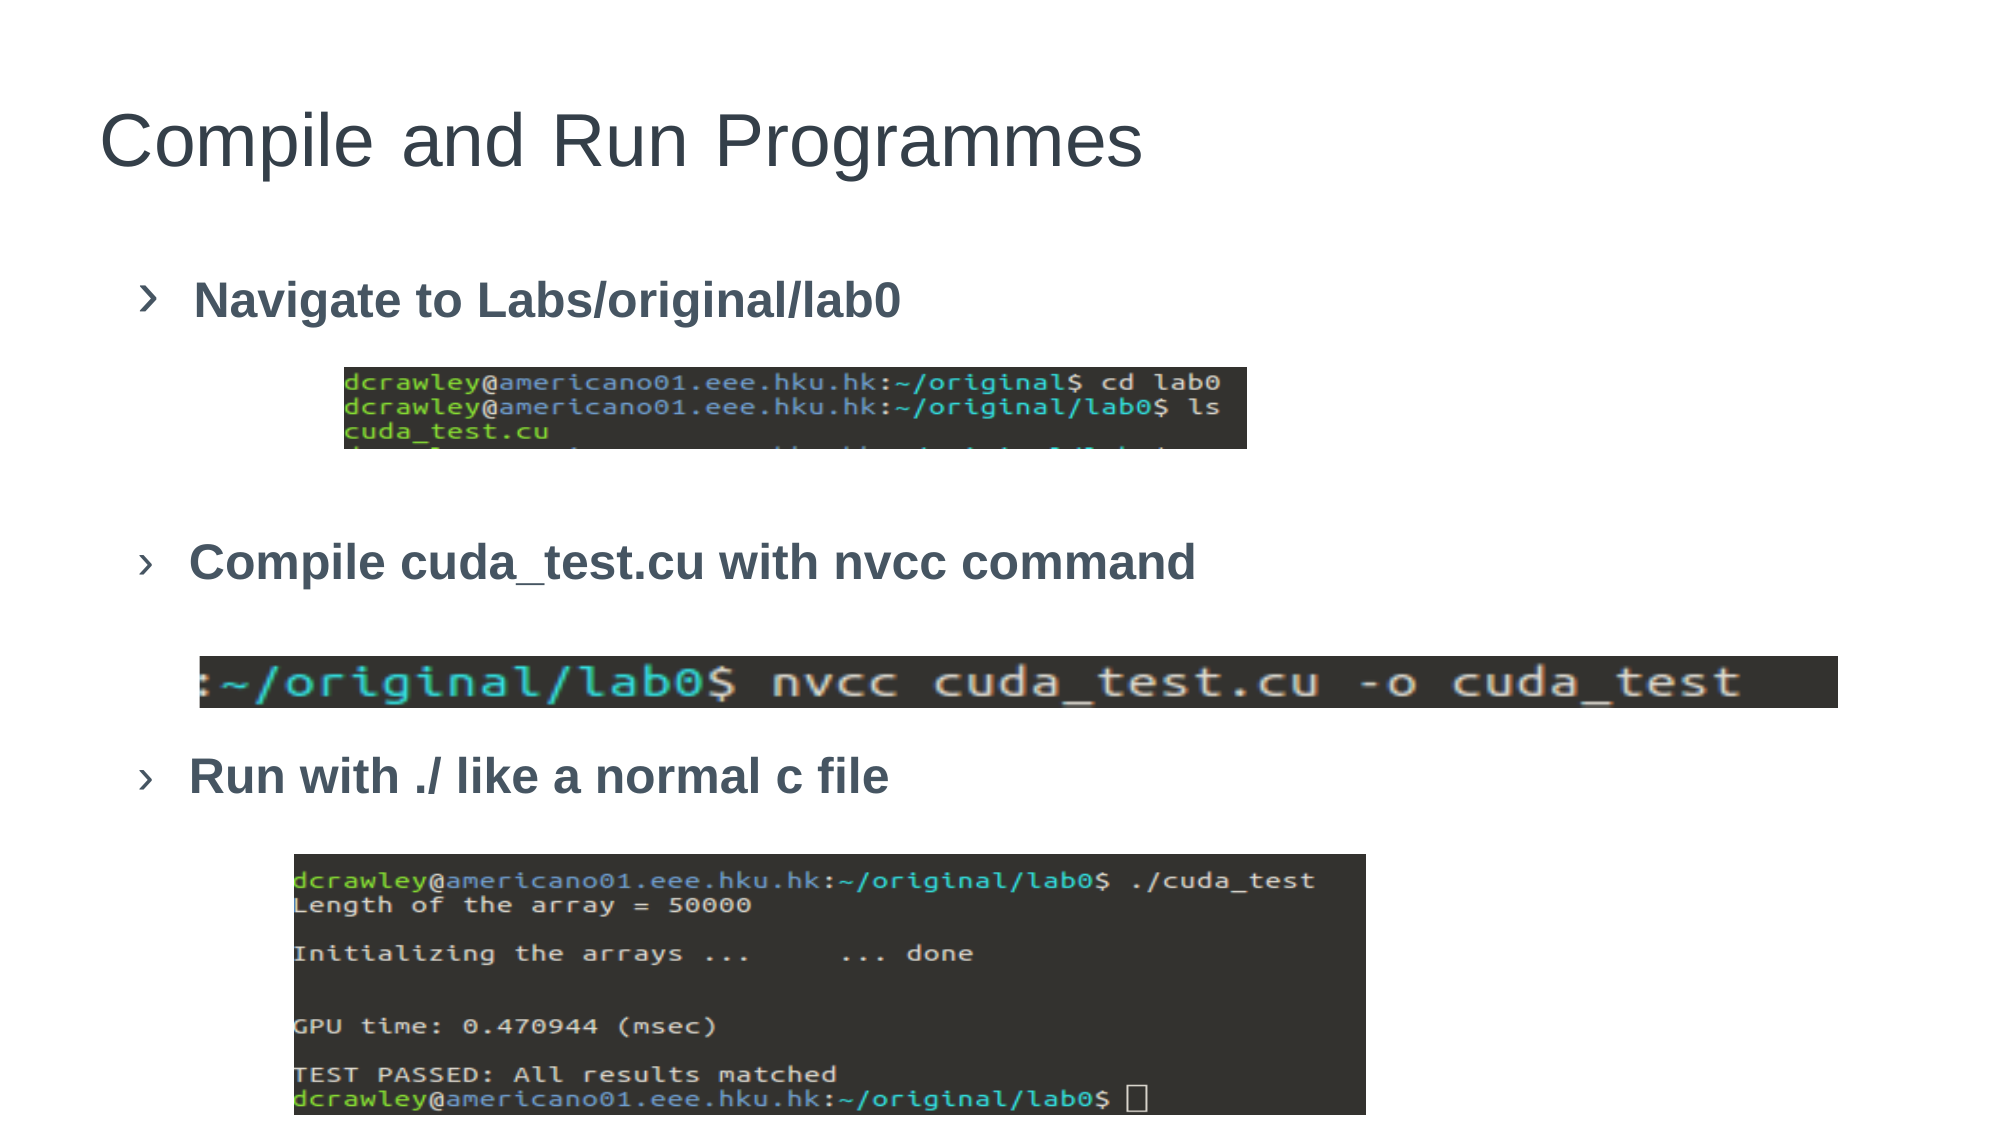

# Compile and Run Programmes
 Navigate to Labs/original/lab0
 Compile cuda_test.cu with nvcc command
 Run with ./ like a normal c file